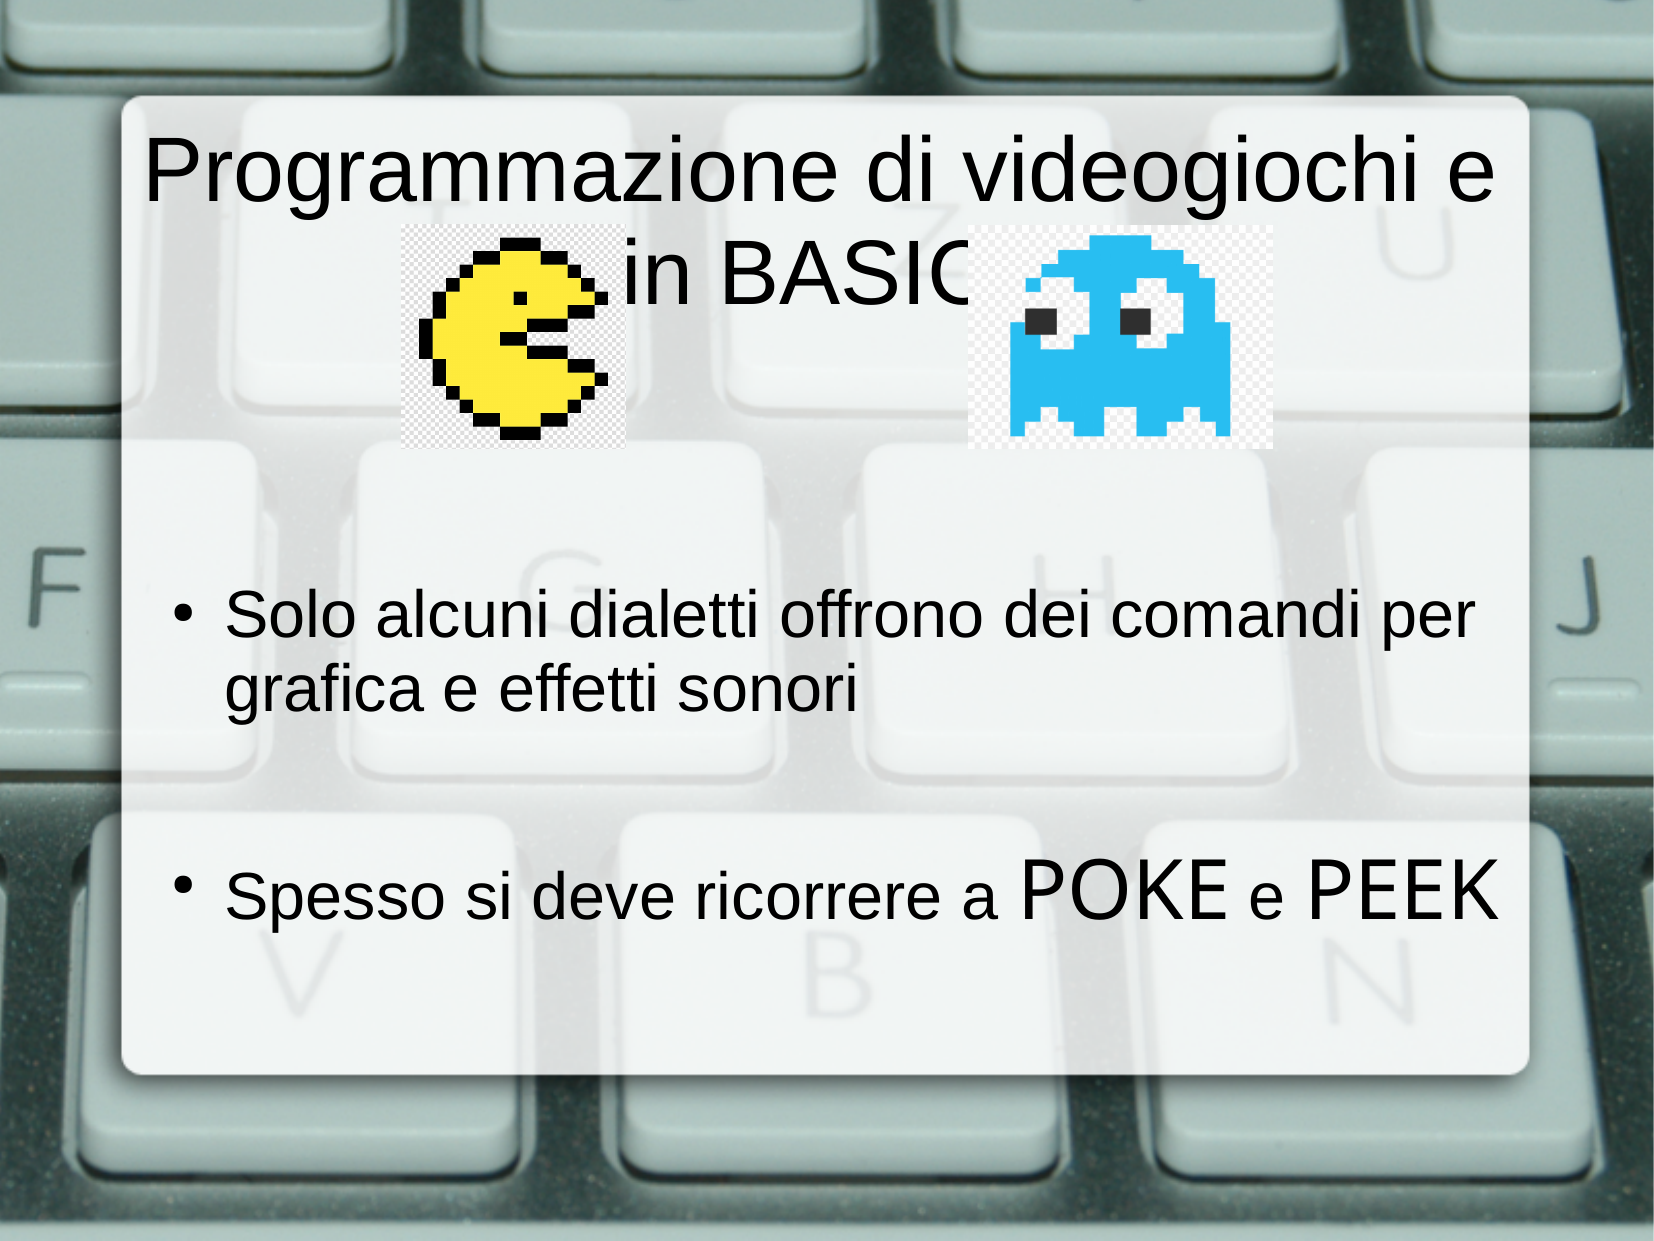

# Programmazione di videogiochi e in BASIC
Solo alcuni dialetti offrono dei comandi per grafica e effetti sonori
Spesso si deve ricorrere a POKE e PEEK